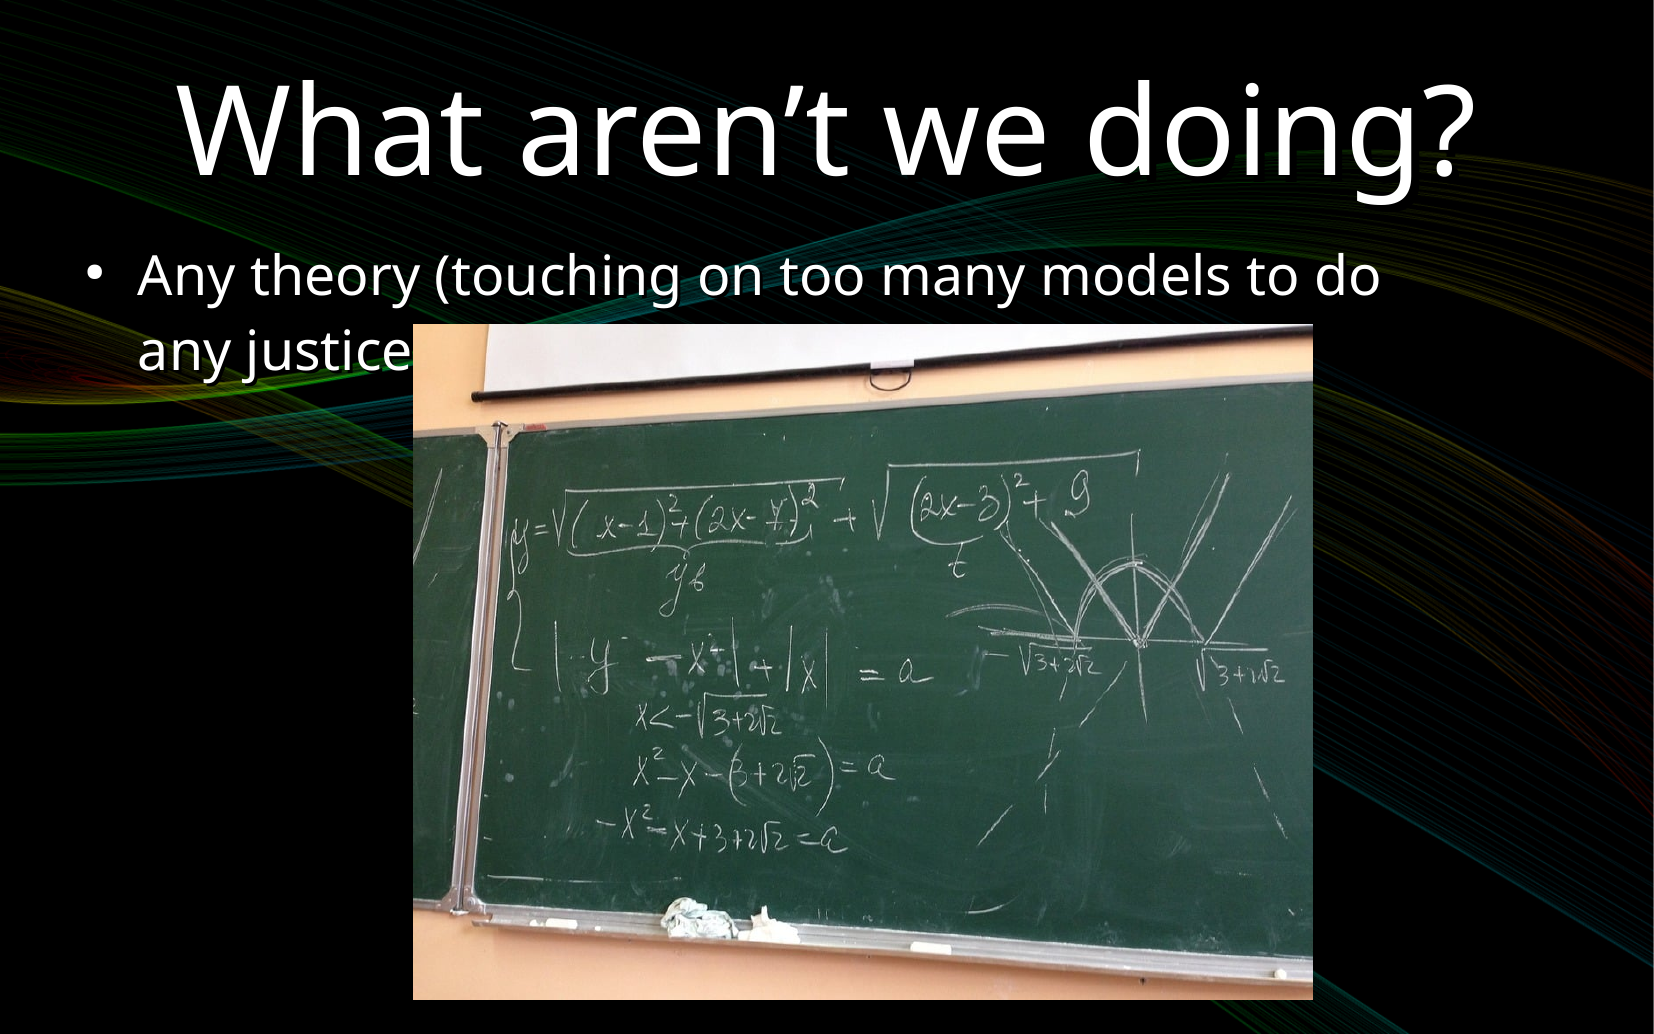

# What aren’t we doing?
Any theory (touching on too many models to do any justice)